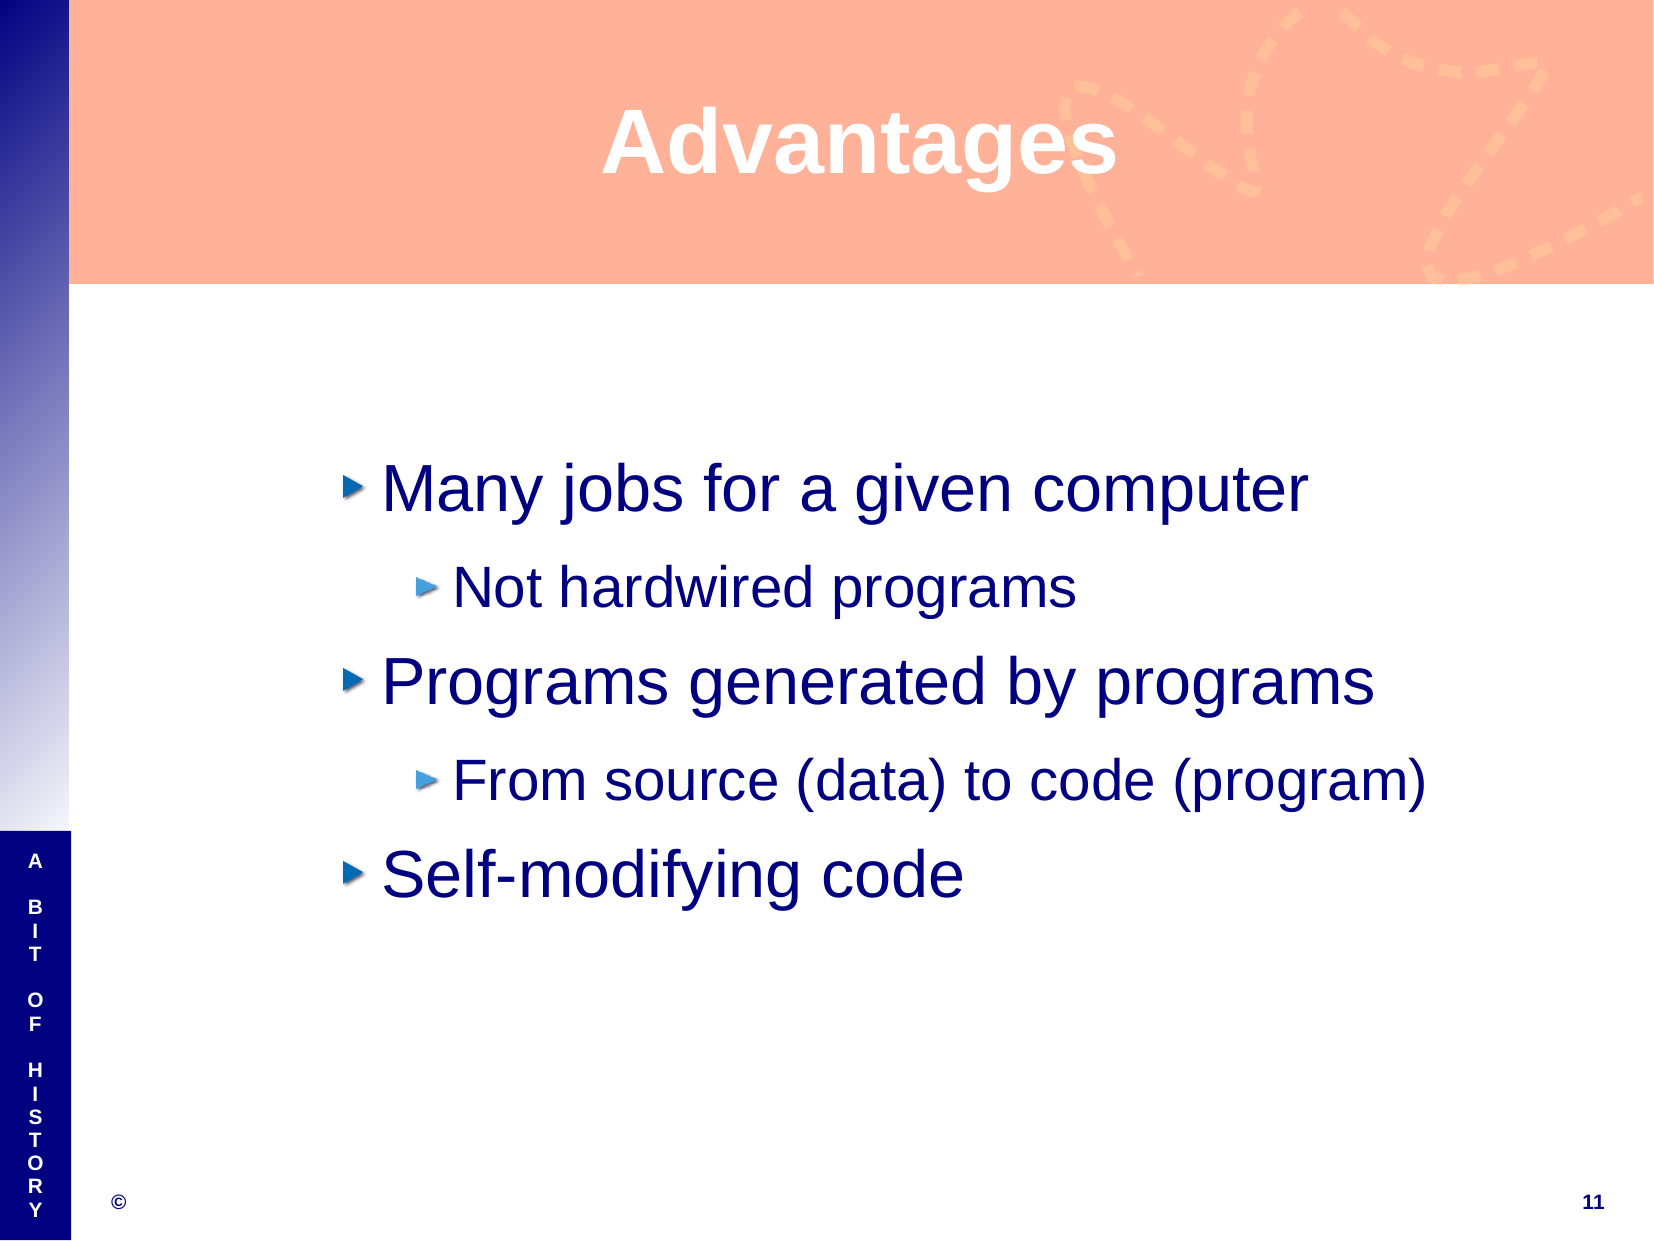

# Advantages
Many jobs for a given computer
Not hardwired programs
Programs generated by programs
From source (data) to code (program)
Self-modifying code
A
B
I
T
O
F
H
I
S
T
O
R
Y